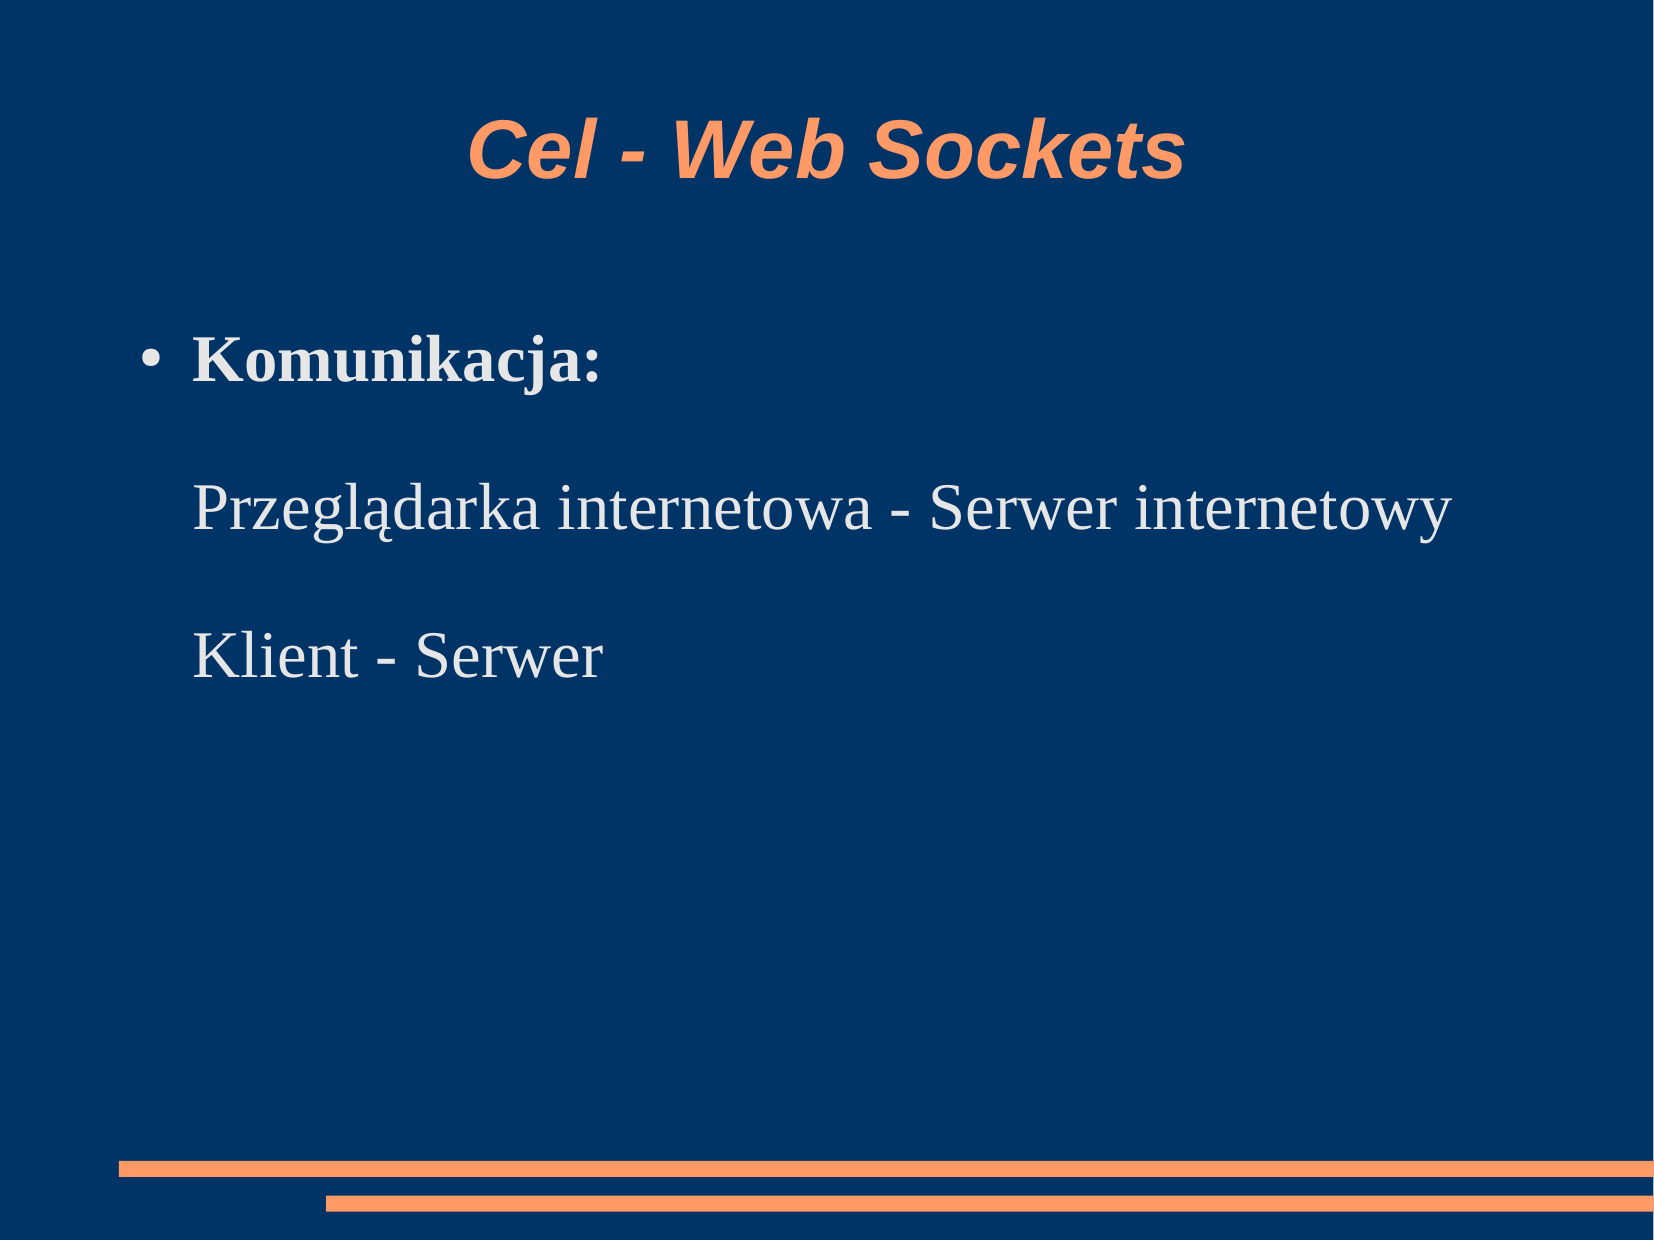

# Cel - Web Sockets
Komunikacja:
Przeglądarka internetowa - Serwer internetowy
Klient - Serwer